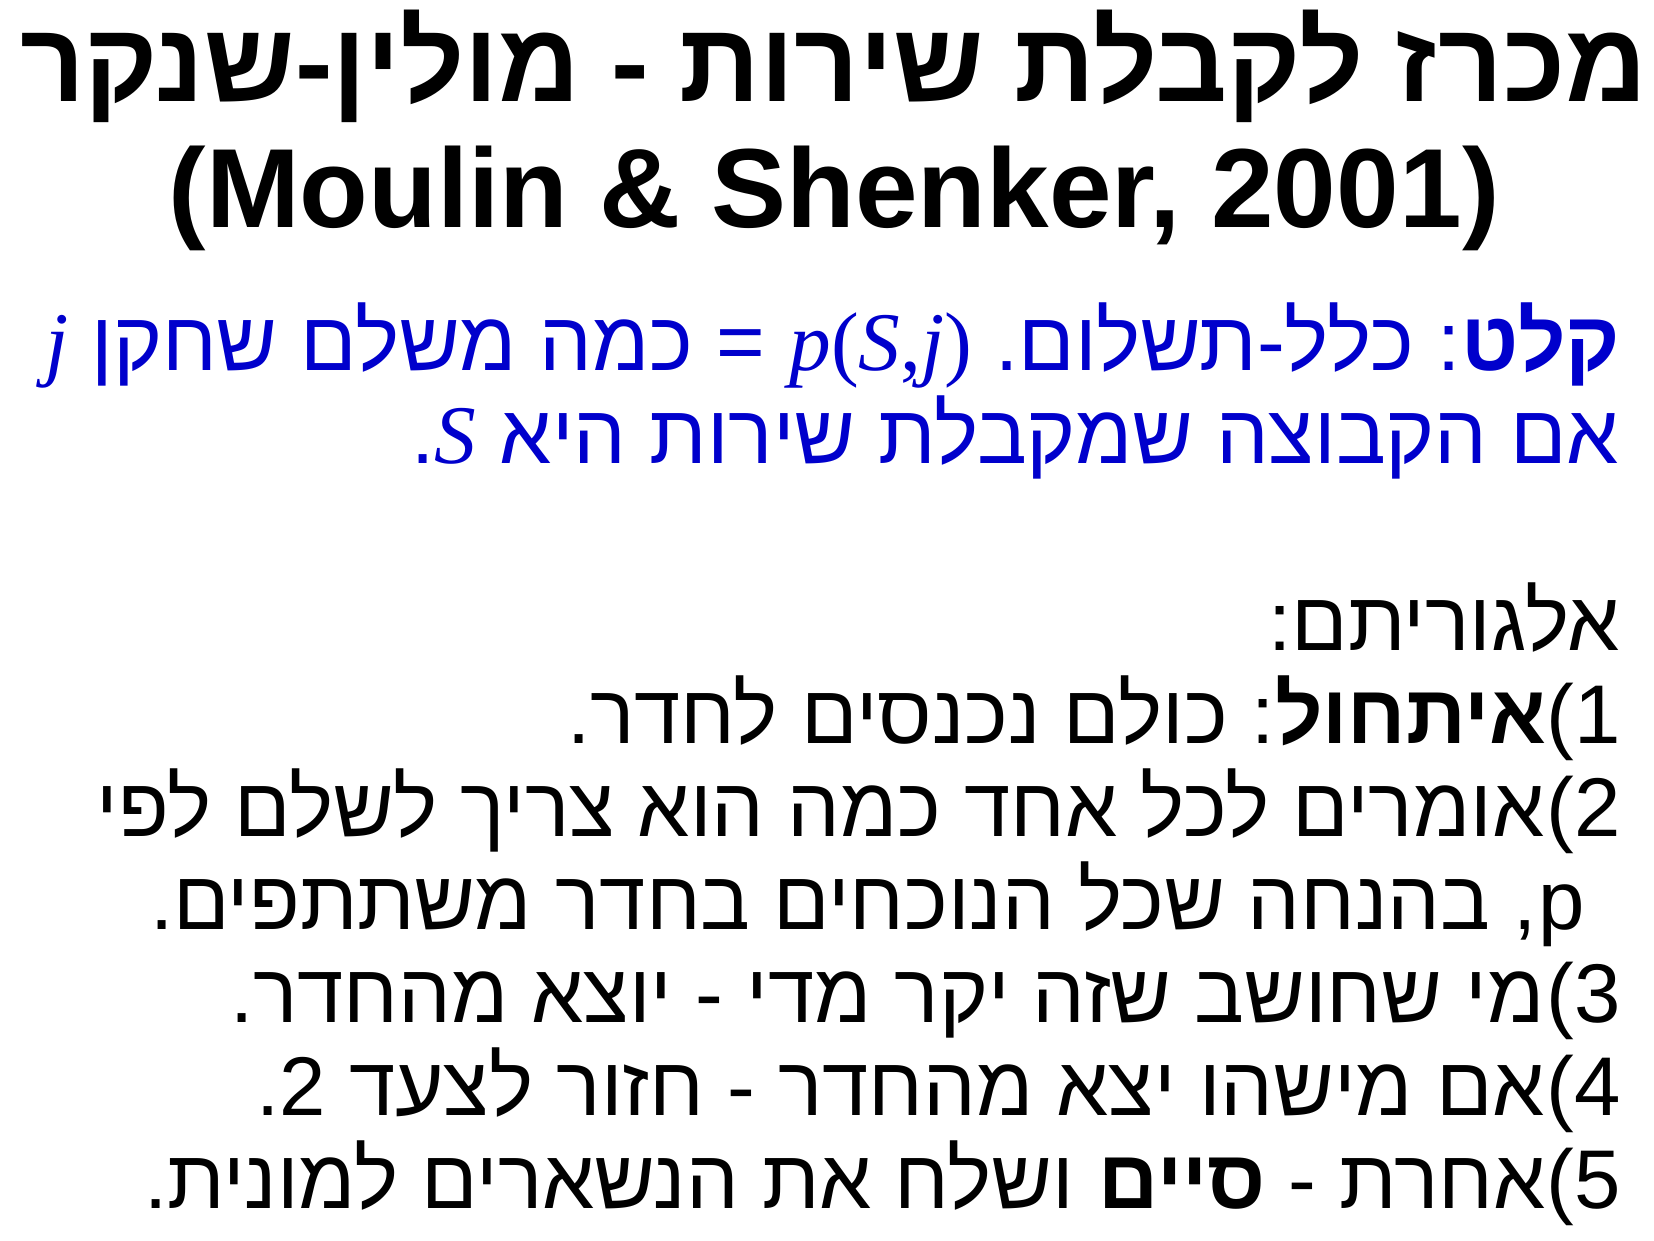

# מכרז לקבלת שירות - מולין-שנקר (Moulin & Shenker, 2001)
קלט: כלל-תשלום. p(S,j) = כמה משלם שחקן j אם הקבוצה שמקבלת שירות היא S.
אלגוריתם:
	איתחול: כולם נכנסים לחדר.
אומרים לכל אחד כמה הוא צריך לשלם לפי p, בהנחה שכל הנוכחים בחדר משתתפים.
מי שחושב שזה יקר מדי - יוצא מהחדר.
אם מישהו יצא מהחדר - חזור לצעד 2.
אחרת - סיים ושלח את הנשארים למונית.